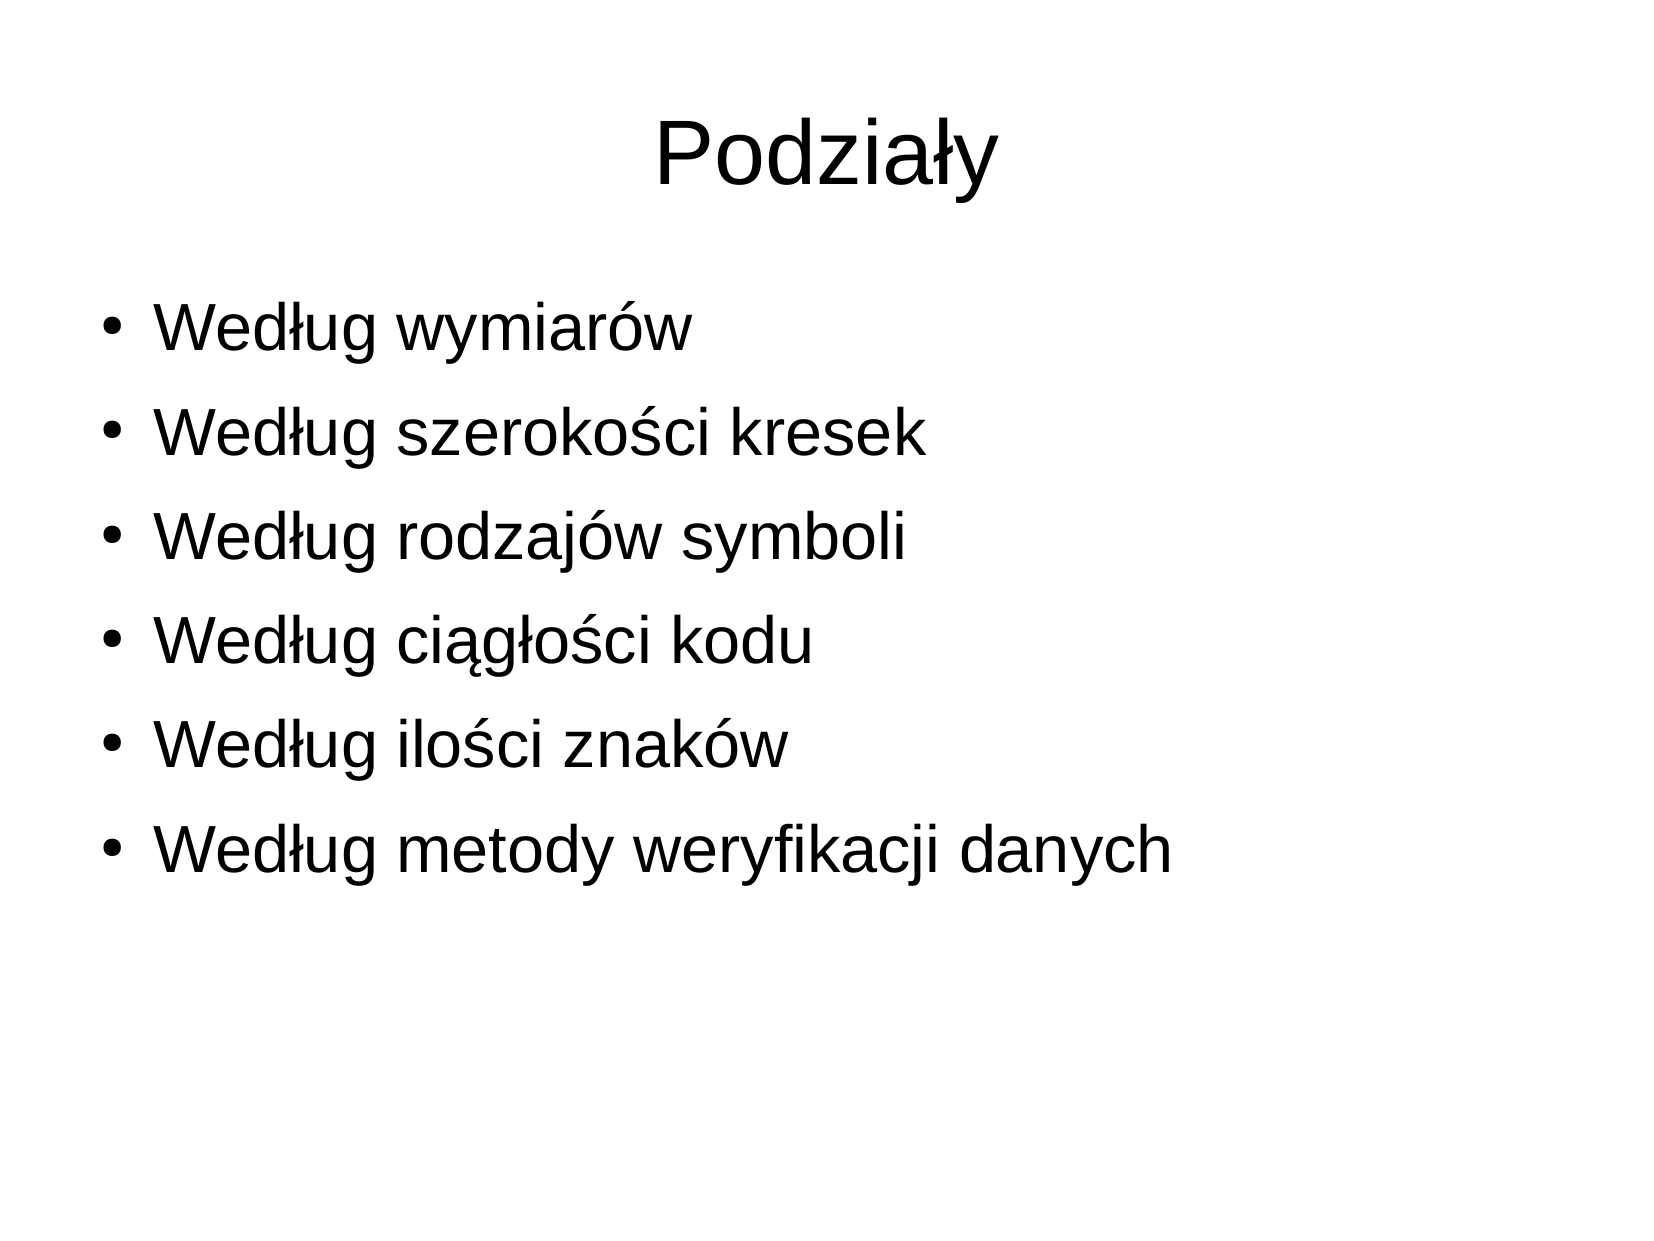

# Podziały
Według wymiarów
Według szerokości kresek
Według rodzajów symboli
Według ciągłości kodu
Według ilości znaków
Według metody weryfikacji danych